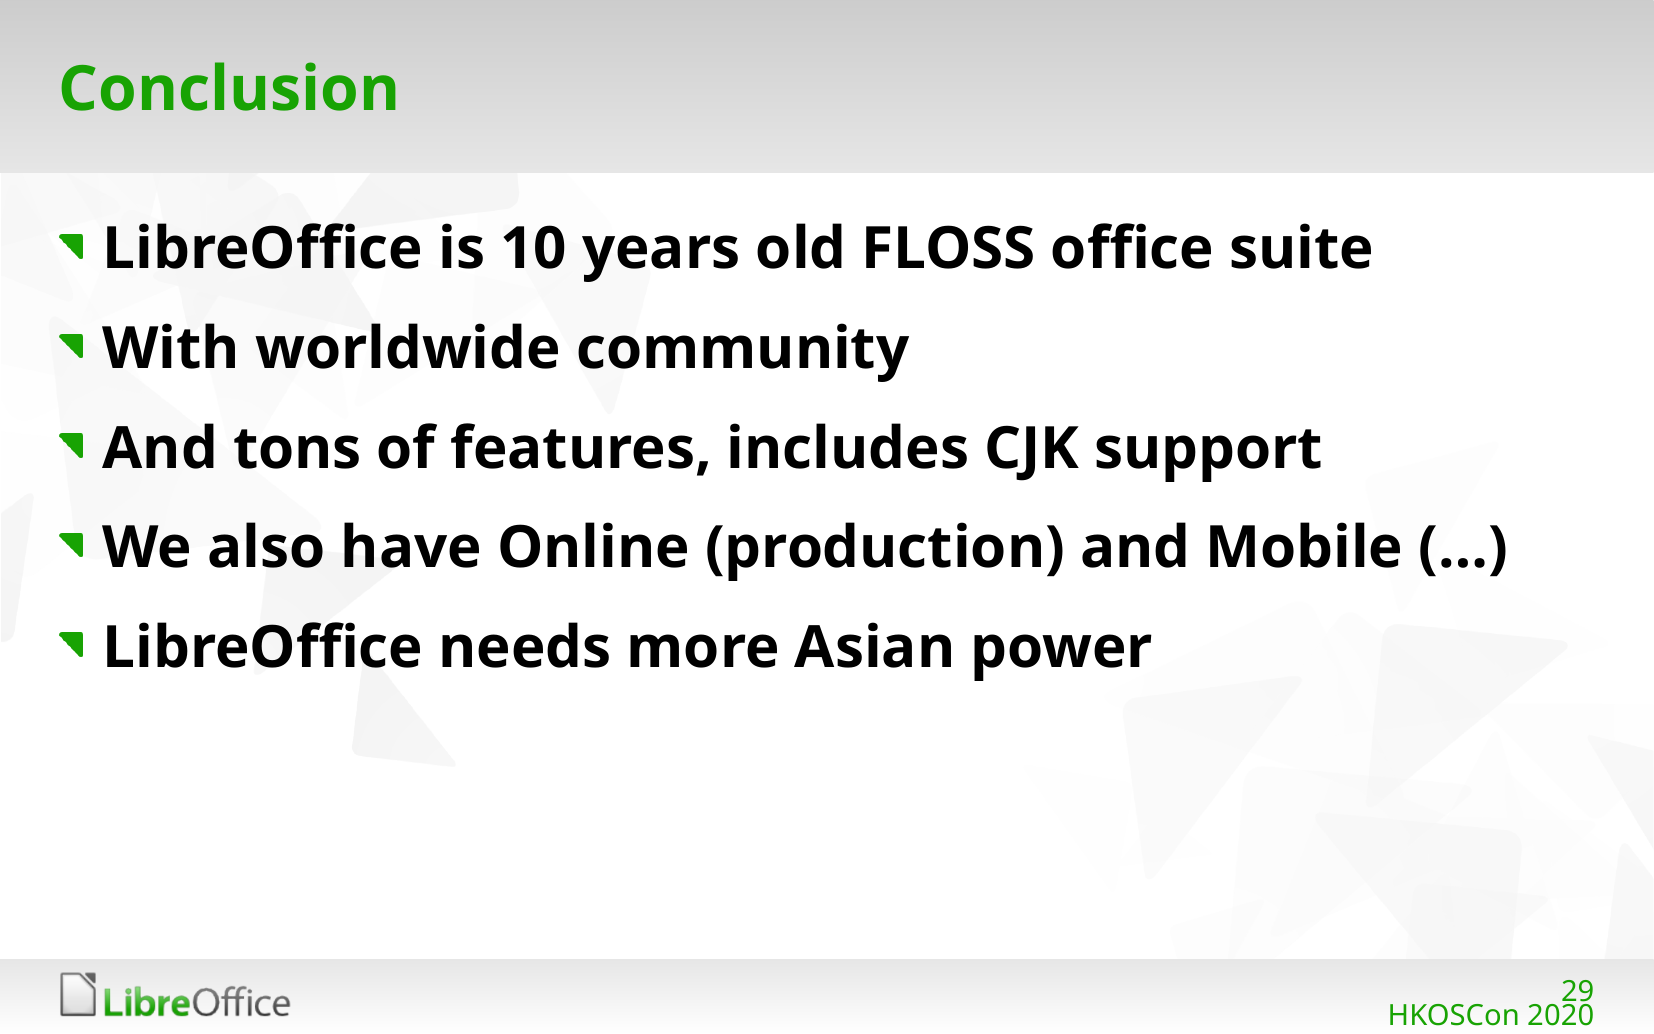

# Conclusion
LibreOffice is 10 years old FLOSS office suite
With worldwide community
And tons of features, includes CJK support
We also have Online (production) and Mobile (…)
LibreOffice needs more Asian power
29
HKOSCon 2020